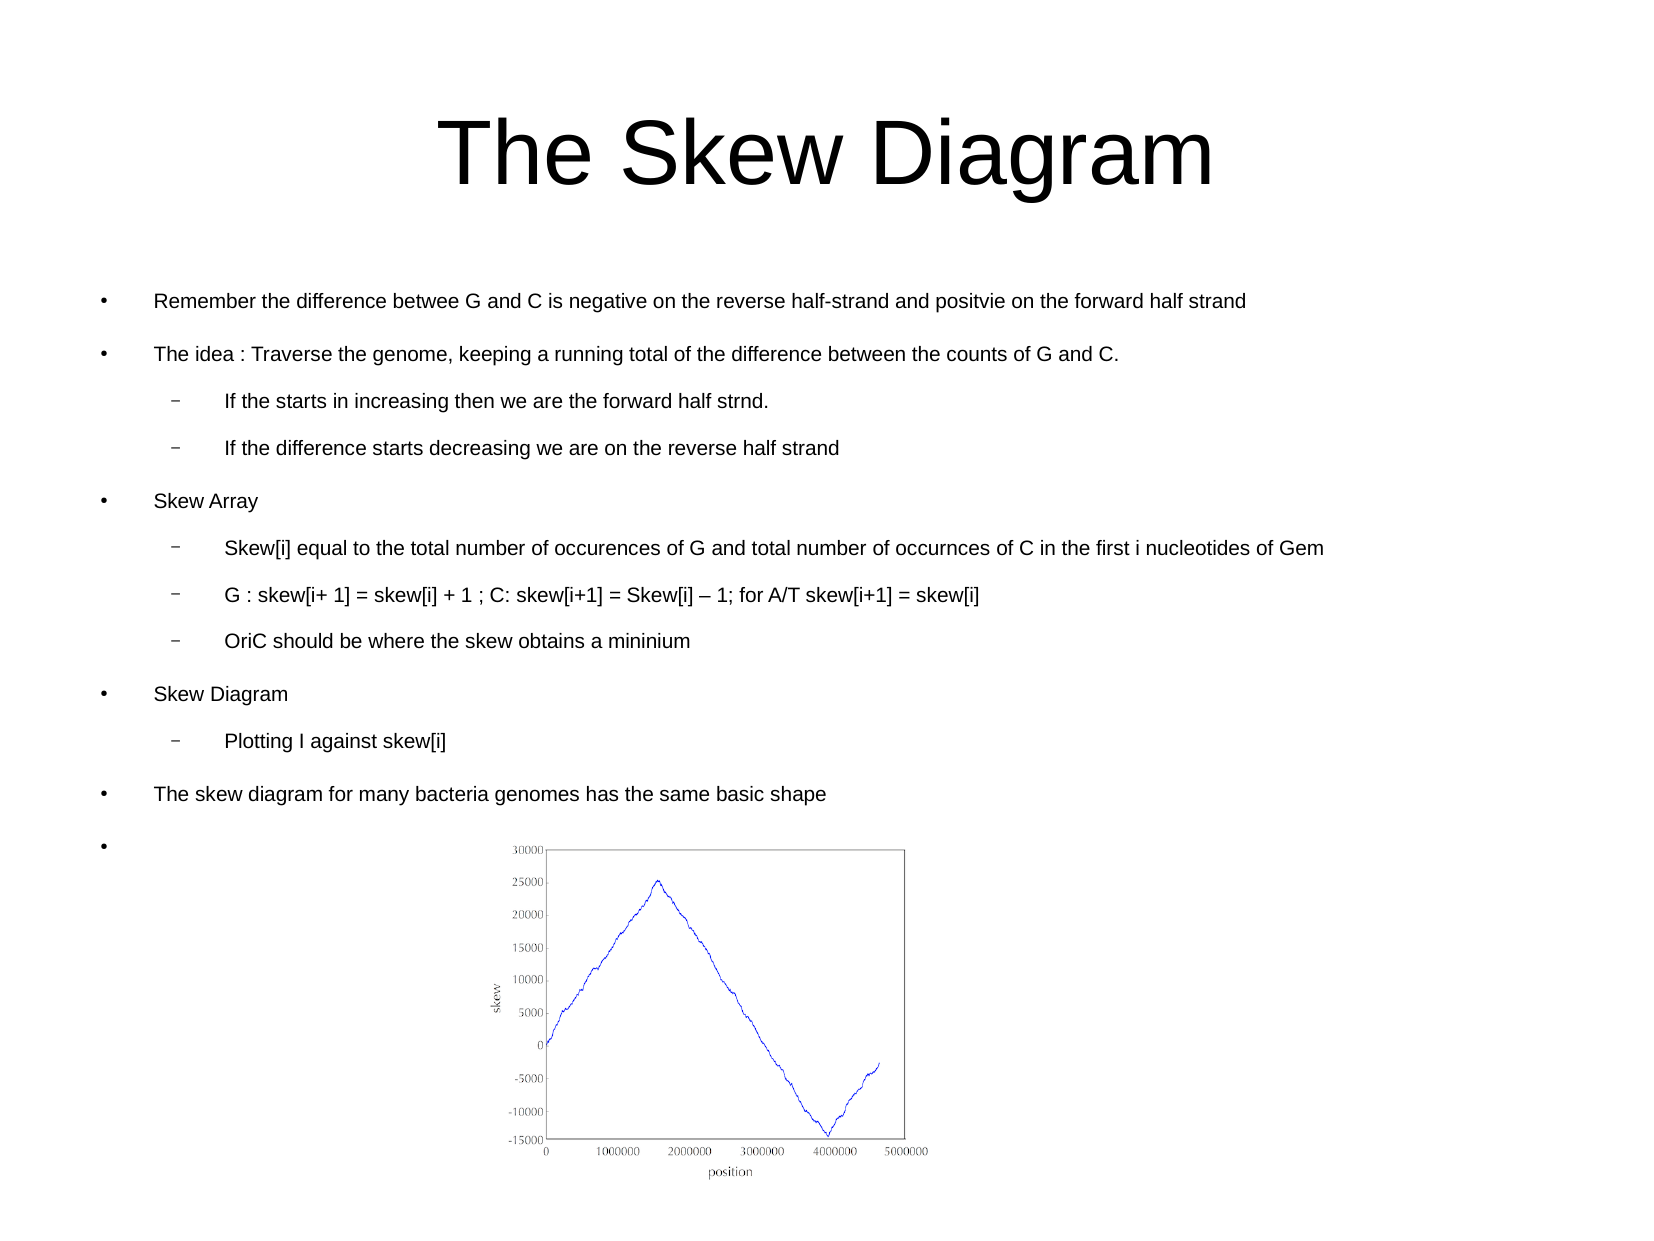

# The Skew Diagram
Remember the difference betwee G and C is negative on the reverse half-strand and positvie on the forward half strand
The idea : Traverse the genome, keeping a running total of the difference between the counts of G and C.
If the starts in increasing then we are the forward half strnd.
If the difference starts decreasing we are on the reverse half strand
Skew Array
Skew[i] equal to the total number of occurences of G and total number of occurnces of C in the first i nucleotides of Gem
G : skew[i+ 1] = skew[i] + 1 ; C: skew[i+1] = Skew[i] – 1; for A/T skew[i+1] = skew[i]
OriC should be where the skew obtains a mininium
Skew Diagram
Plotting I against skew[i]
The skew diagram for many bacteria genomes has the same basic shape